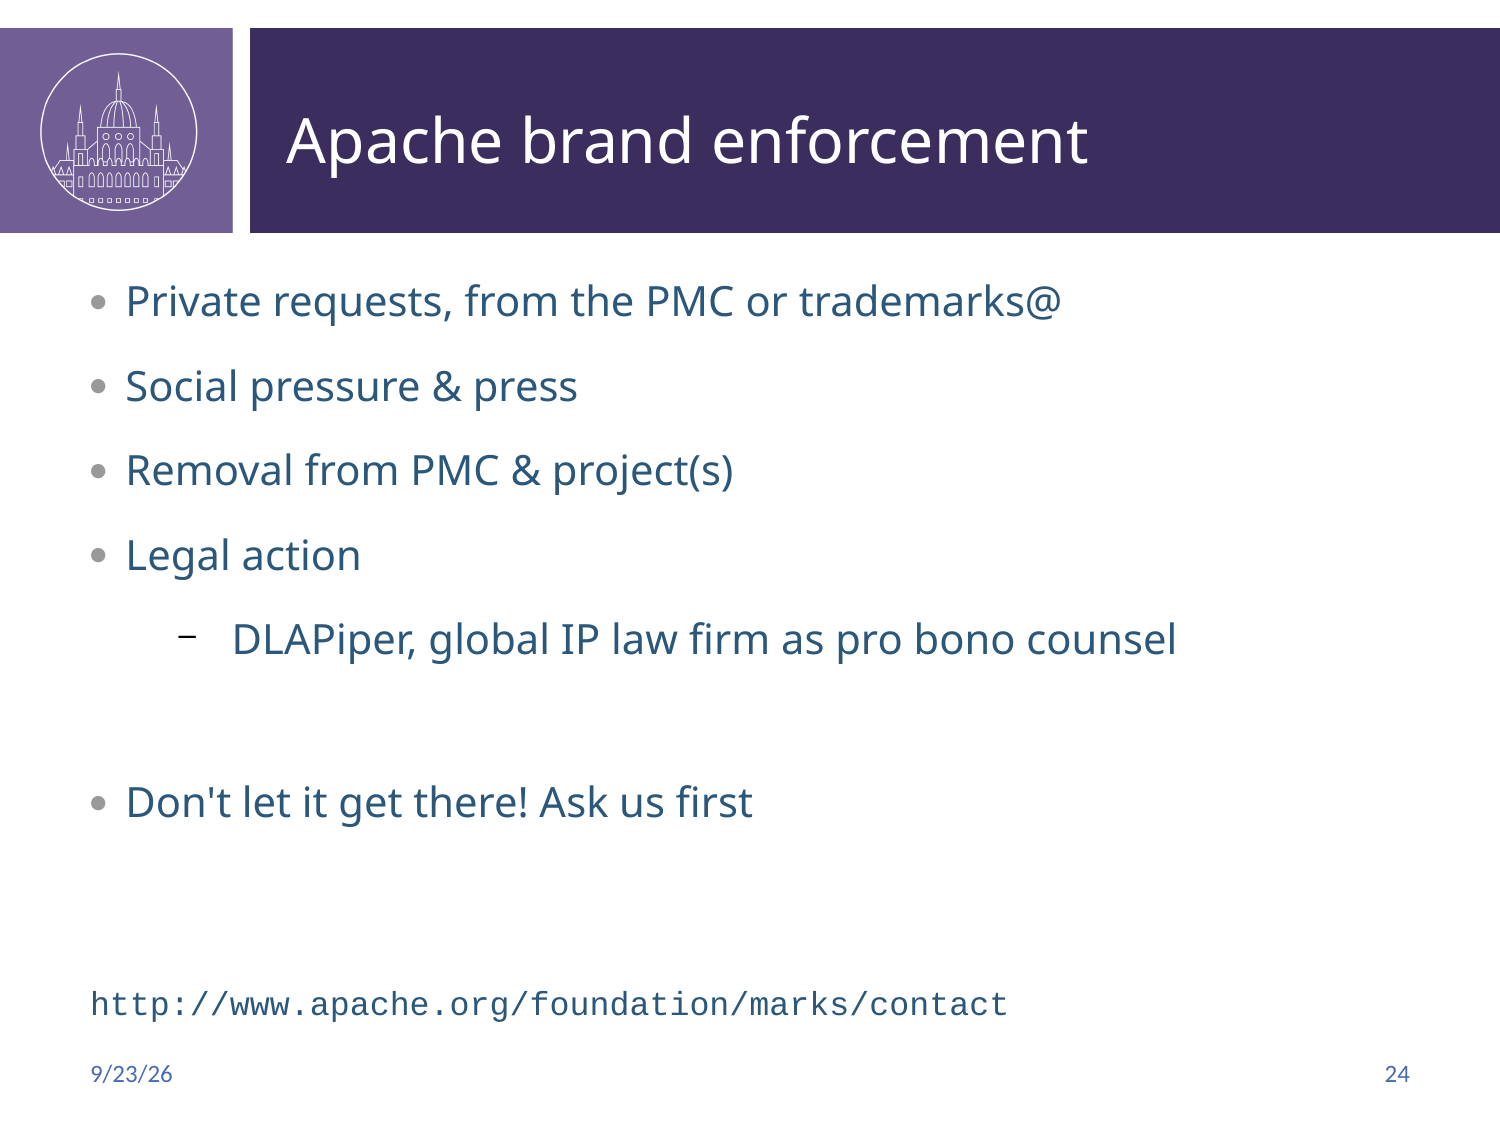

# Apache brand enforcement
Private requests, from the PMC or trademarks@
Social pressure & press
Removal from PMC & project(s)
Legal action
DLAPiper, global IP law firm as pro bono counsel
Don't let it get there! Ask us first
http://www.apache.org/foundation/marks/contact